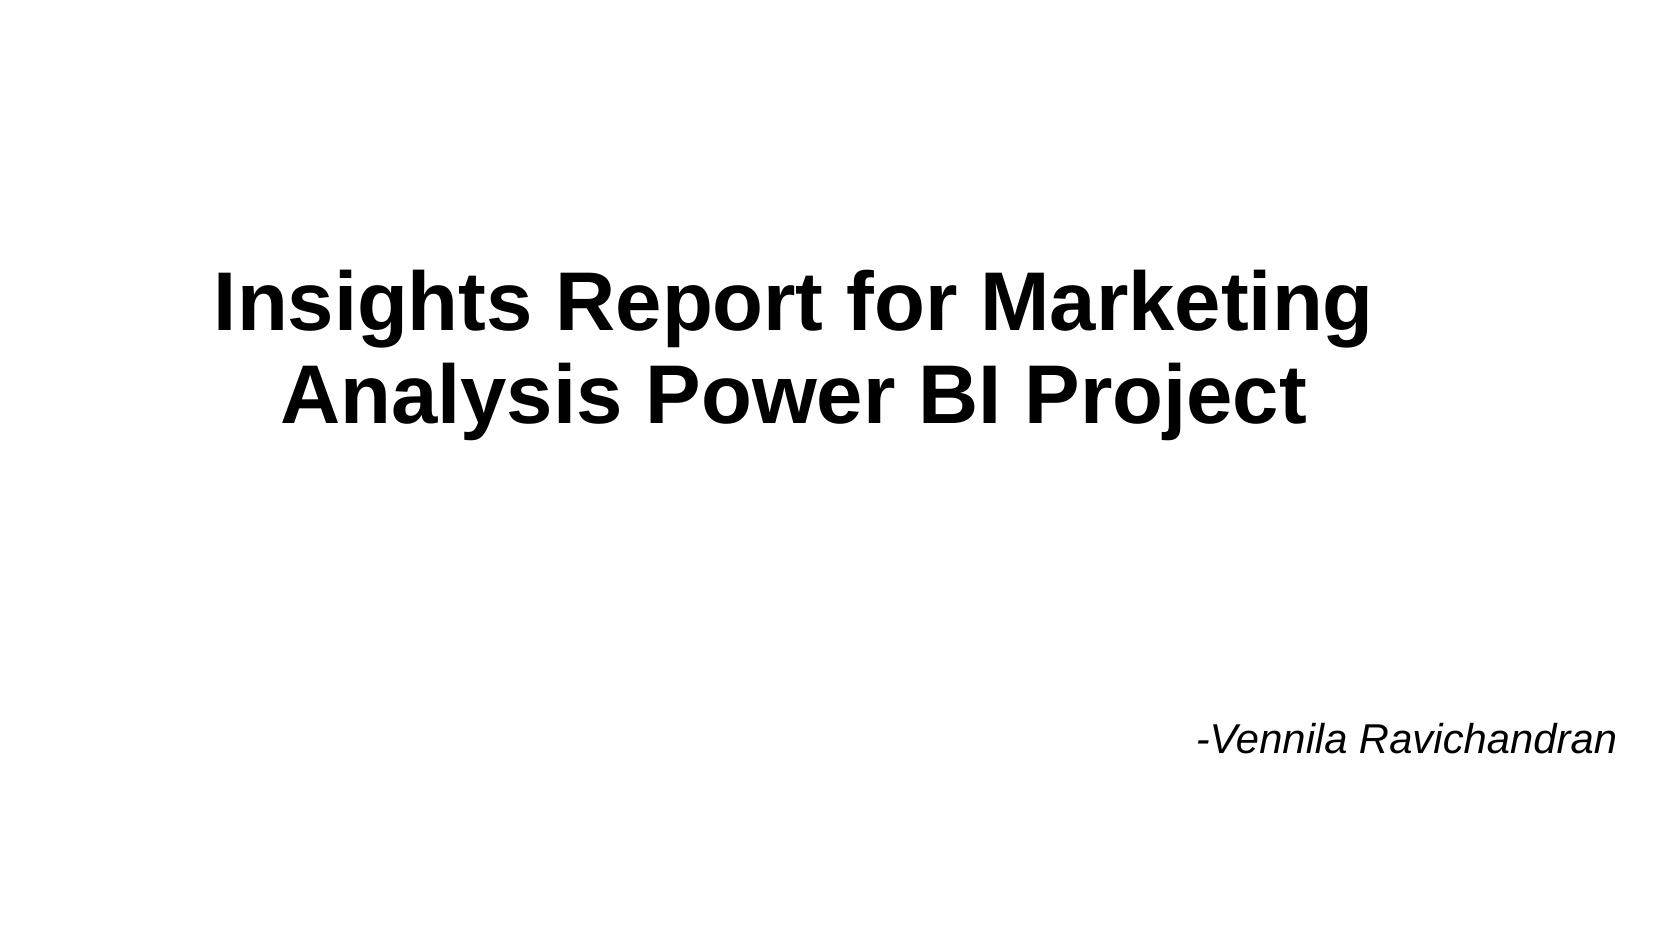

# Insights Report for Marketing Analysis Power BI Project
-Vennila Ravichandran